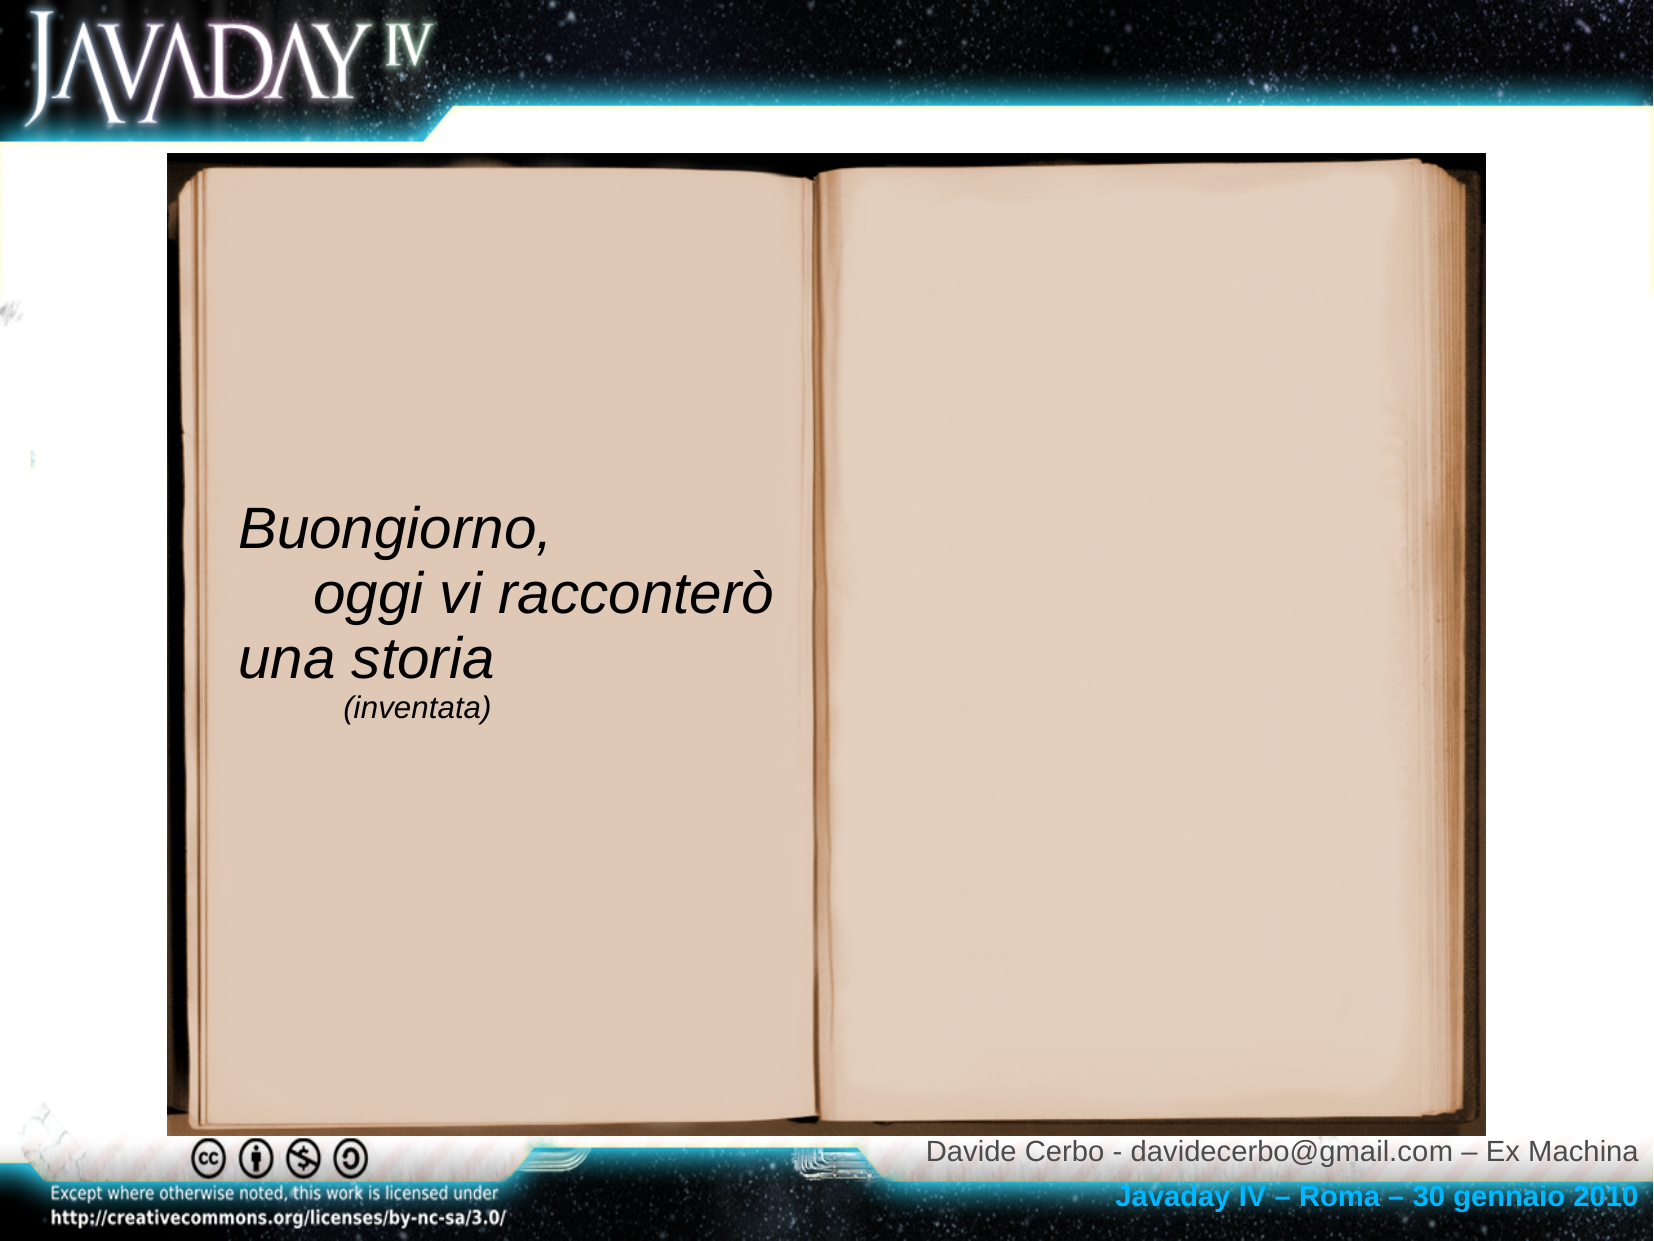

#
Buongiorno,
	oggi vi racconterò una storia
 (inventata)